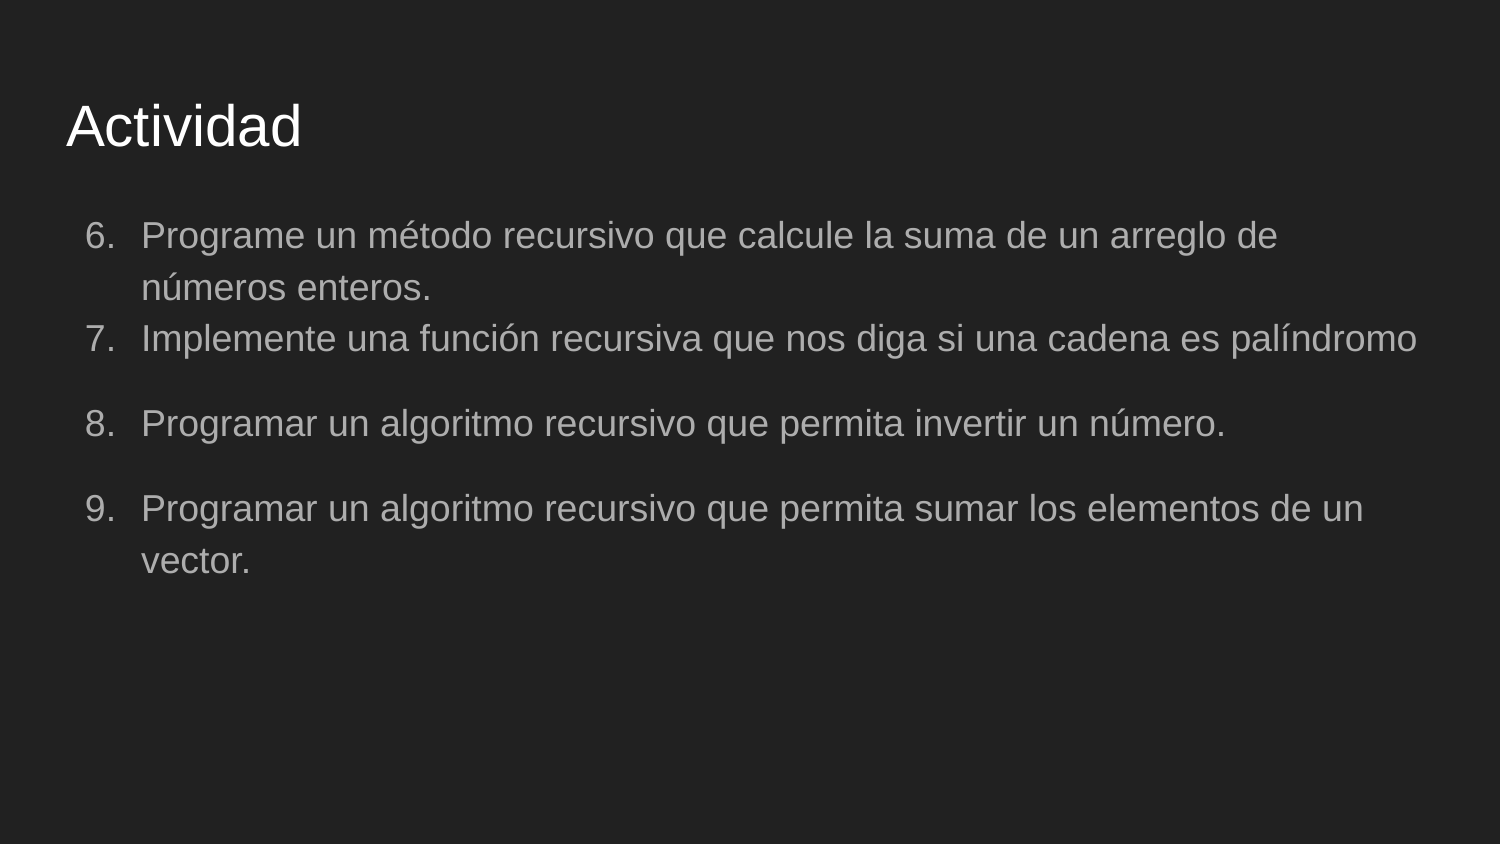

# Actividad
Programe un método recursivo que calcule la suma de un arreglo de números enteros.
Implemente una función recursiva que nos diga si una cadena es palíndromo
Programar un algoritmo recursivo que permita invertir un número.
Programar un algoritmo recursivo que permita sumar los elementos de un vector.